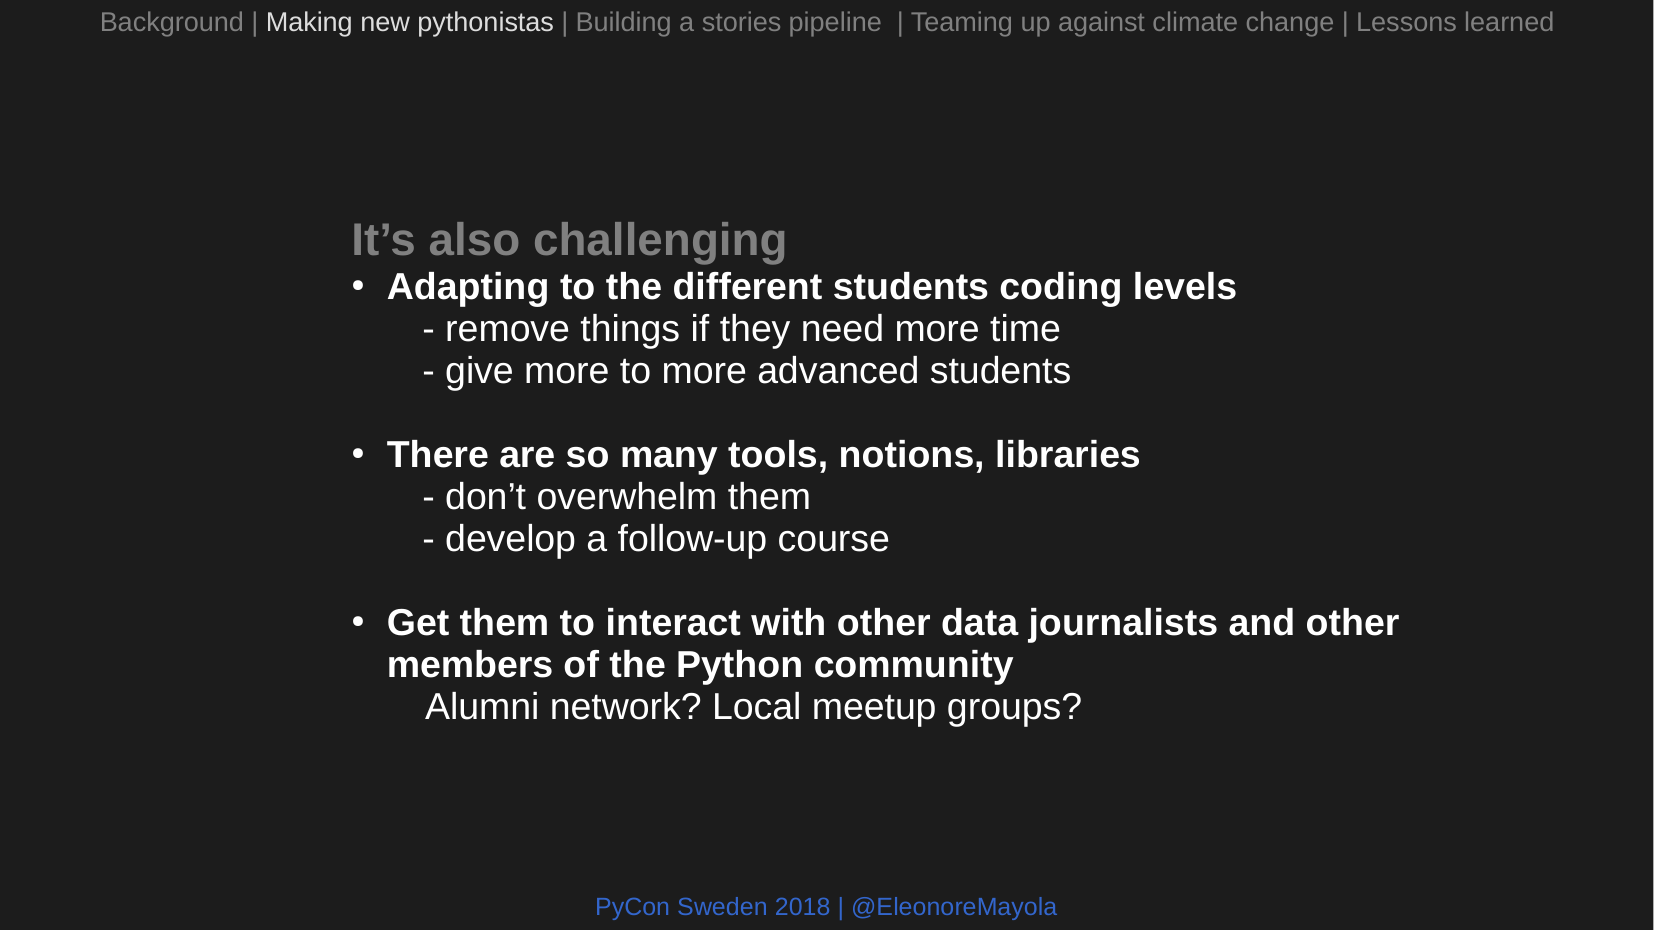

Background | Making new pythonistas | Building a stories pipeline | Teaming up against climate change | Lessons learned
It’s also challenging
Adapting to the different students coding levels
- remove things if they need more time
- give more to more advanced students
There are so many tools, notions, libraries
- don’t overwhelm them
- develop a follow-up course
Get them to interact with other data journalists and other members of the Python community
 	Alumni network? Local meetup groups?
PyCon Sweden 2018 | @EleonoreMayola